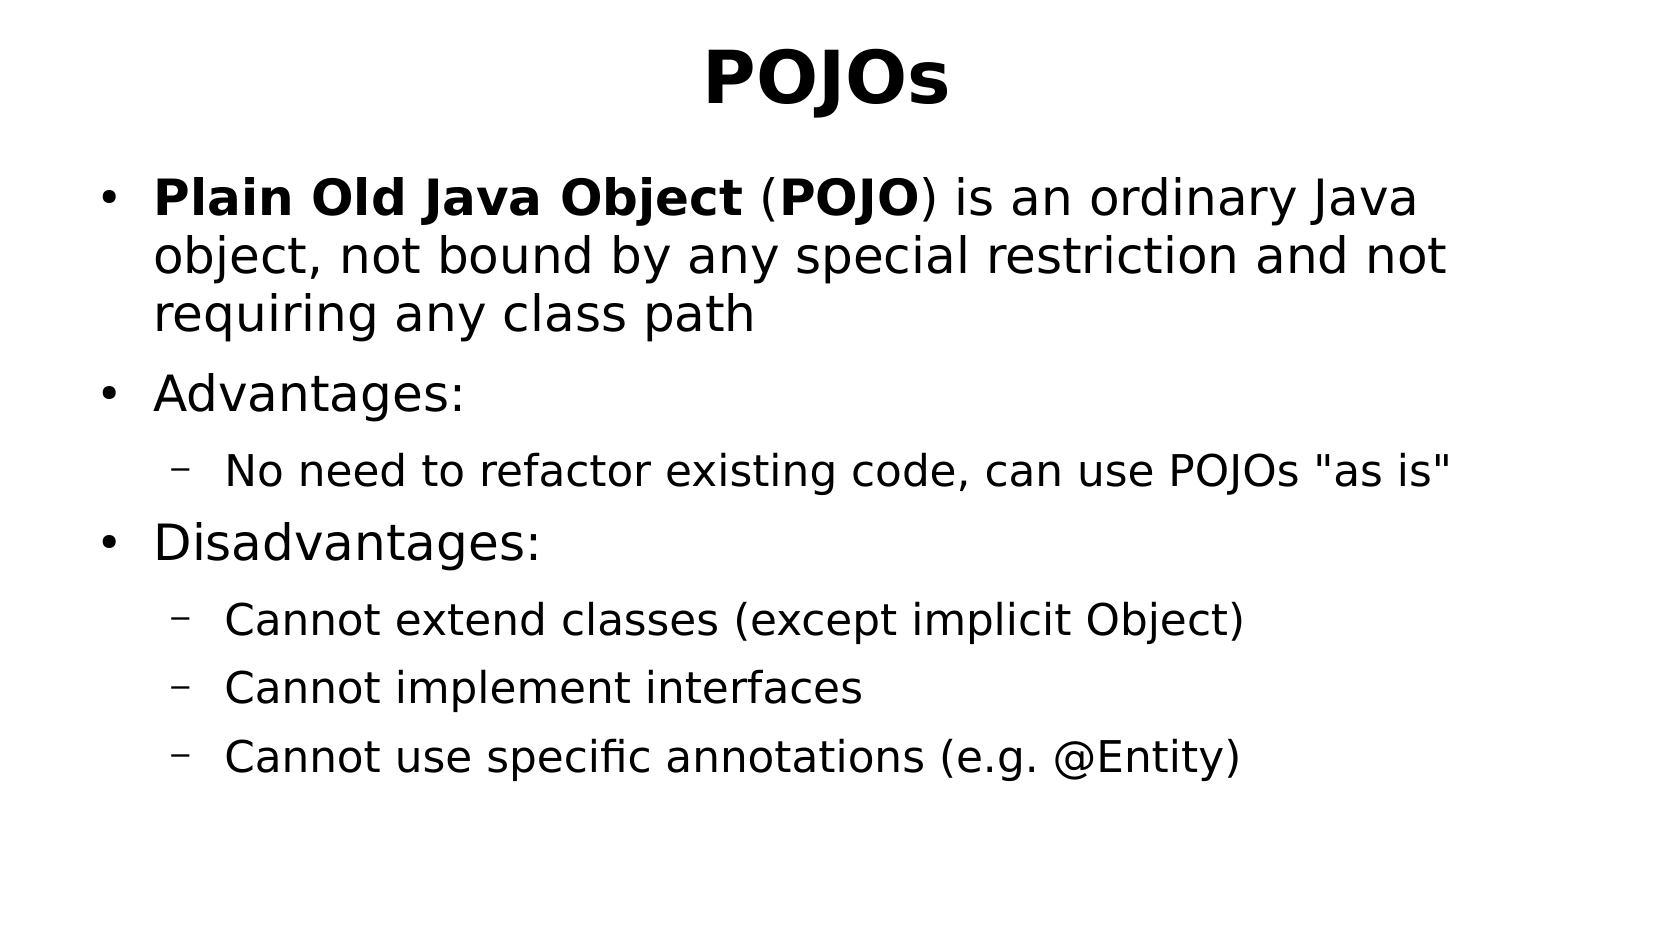

# POJOs
Plain Old Java Object (POJO) is an ordinary Java object, not bound by any special restriction and not requiring any class path
Advantages:
No need to refactor existing code, can use POJOs "as is"
Disadvantages:
Cannot extend classes (except implicit Object)
Cannot implement interfaces
Cannot use specific annotations (e.g. @Entity)